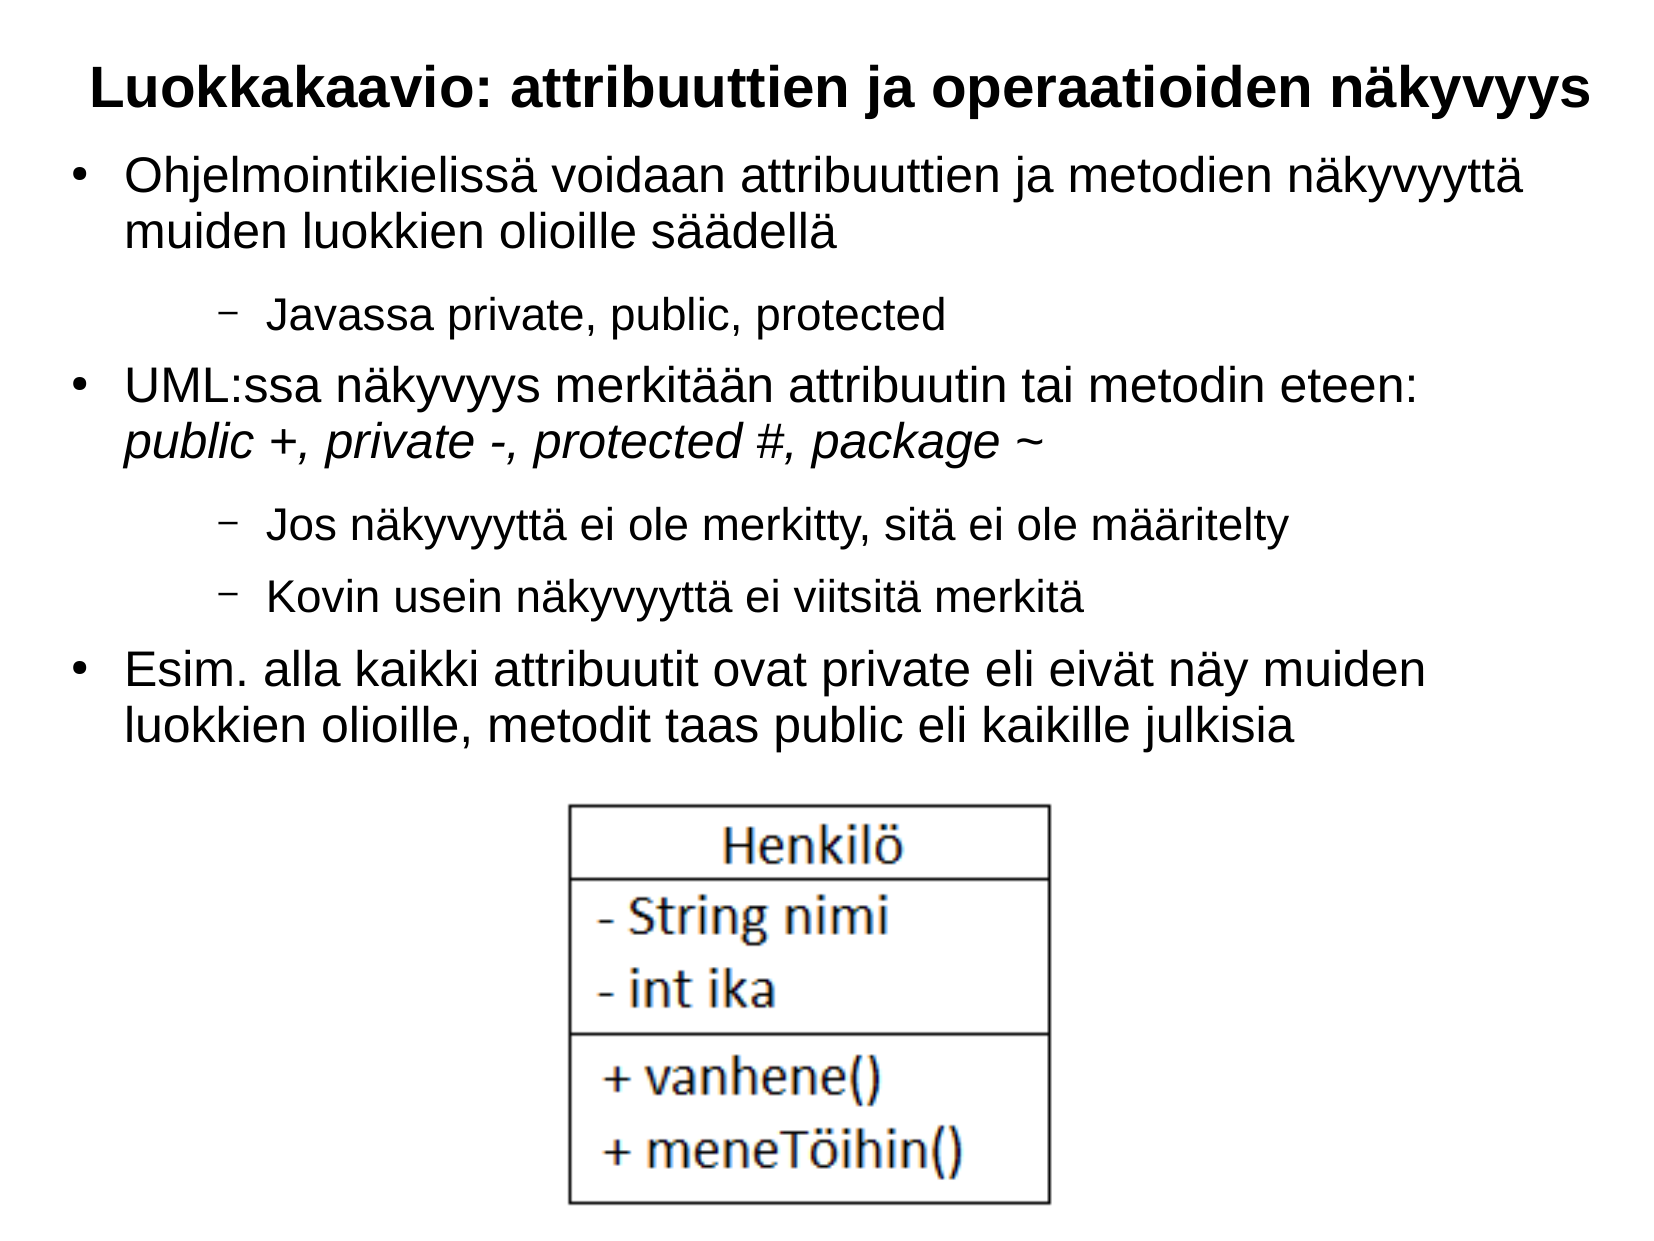

# Luokkakaavio: attribuuttien ja operaatioiden näkyvyys
Ohjelmointikielissä voidaan attribuuttien ja metodien näkyvyyttä muiden luokkien olioille säädellä
Javassa private, public, protected
UML:ssa näkyvyys merkitään attribuutin tai metodin eteen: public +, private -, protected #, package ~
Jos näkyvyyttä ei ole merkitty, sitä ei ole määritelty
Kovin usein näkyvyyttä ei viitsitä merkitä
Esim. alla kaikki attribuutit ovat private eli eivät näy muiden luokkien olioille, metodit taas public eli kaikille julkisia